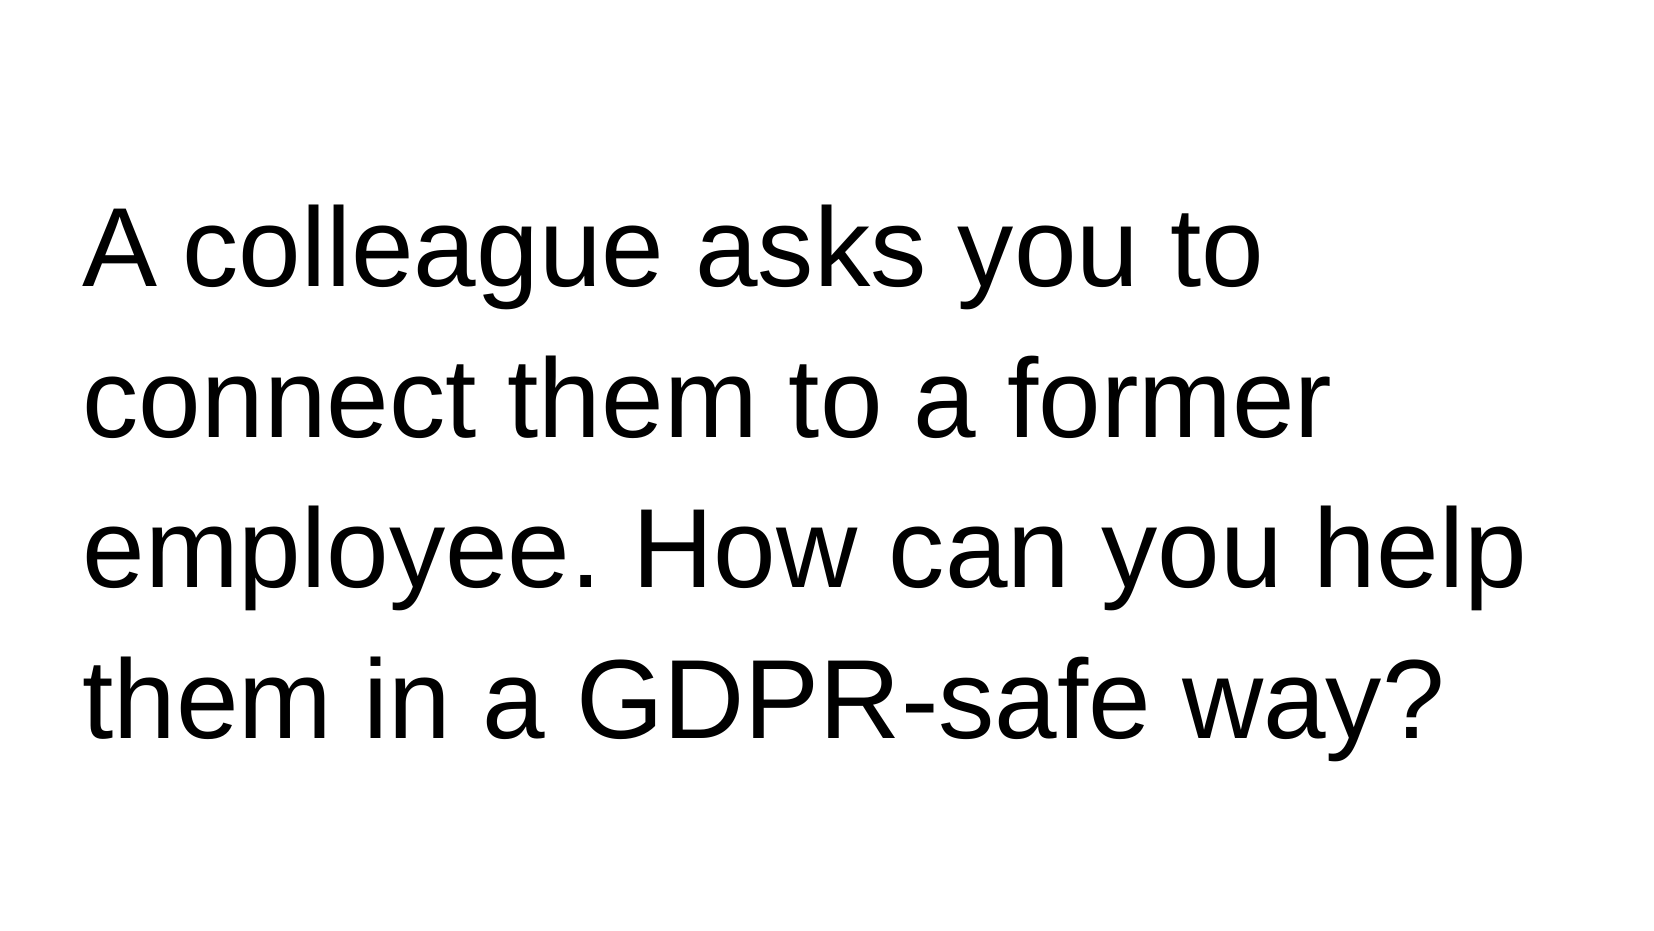

# A colleague asks you to connect them to a former employee. How can you help them in a GDPR-safe way?